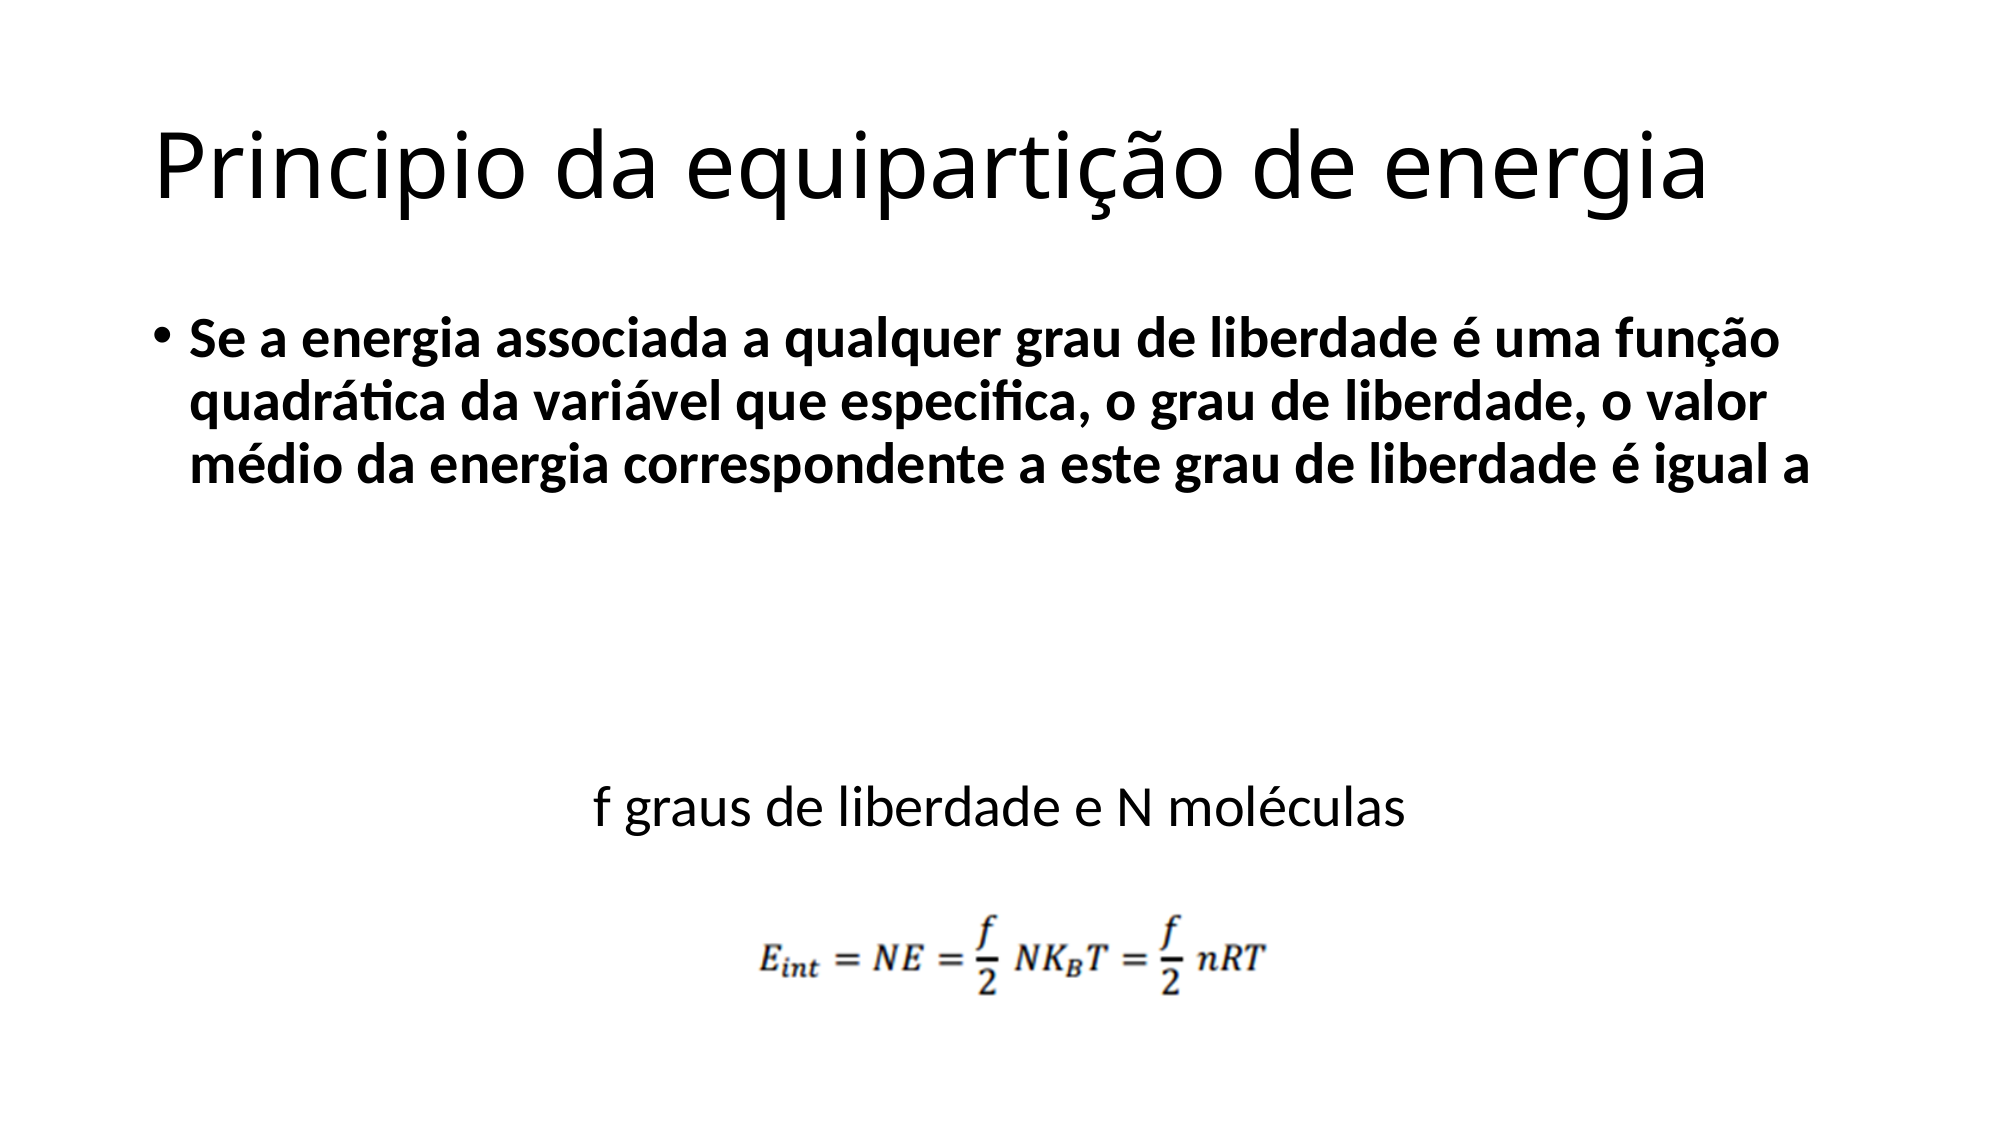

# Principio da equipartição de energia
Se a energia associada a qualquer grau de liberdade é uma função quadrática da variável que especifica, o grau de liberdade, o valor médio da energia correspondente a este grau de liberdade é igual a
f graus de liberdade e N moléculas